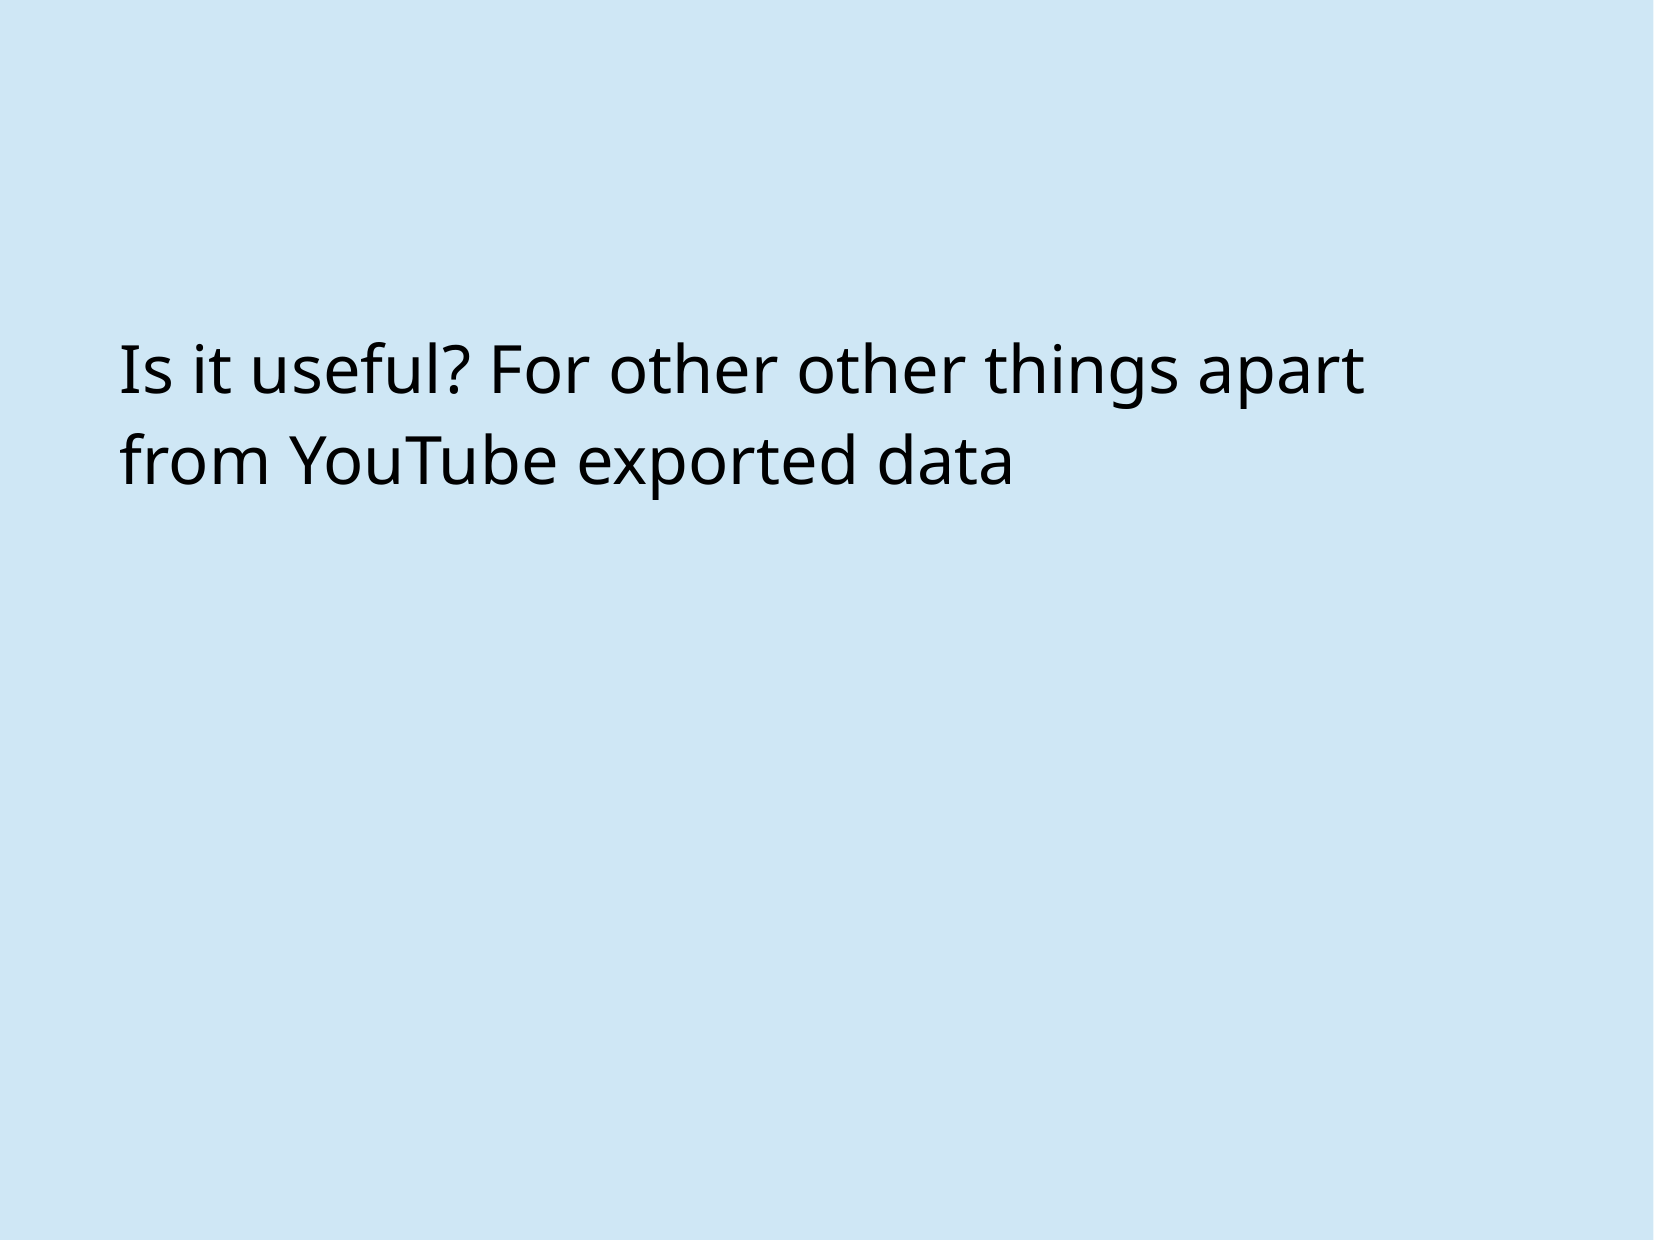

Is it useful? For other other things apart from YouTube exported data